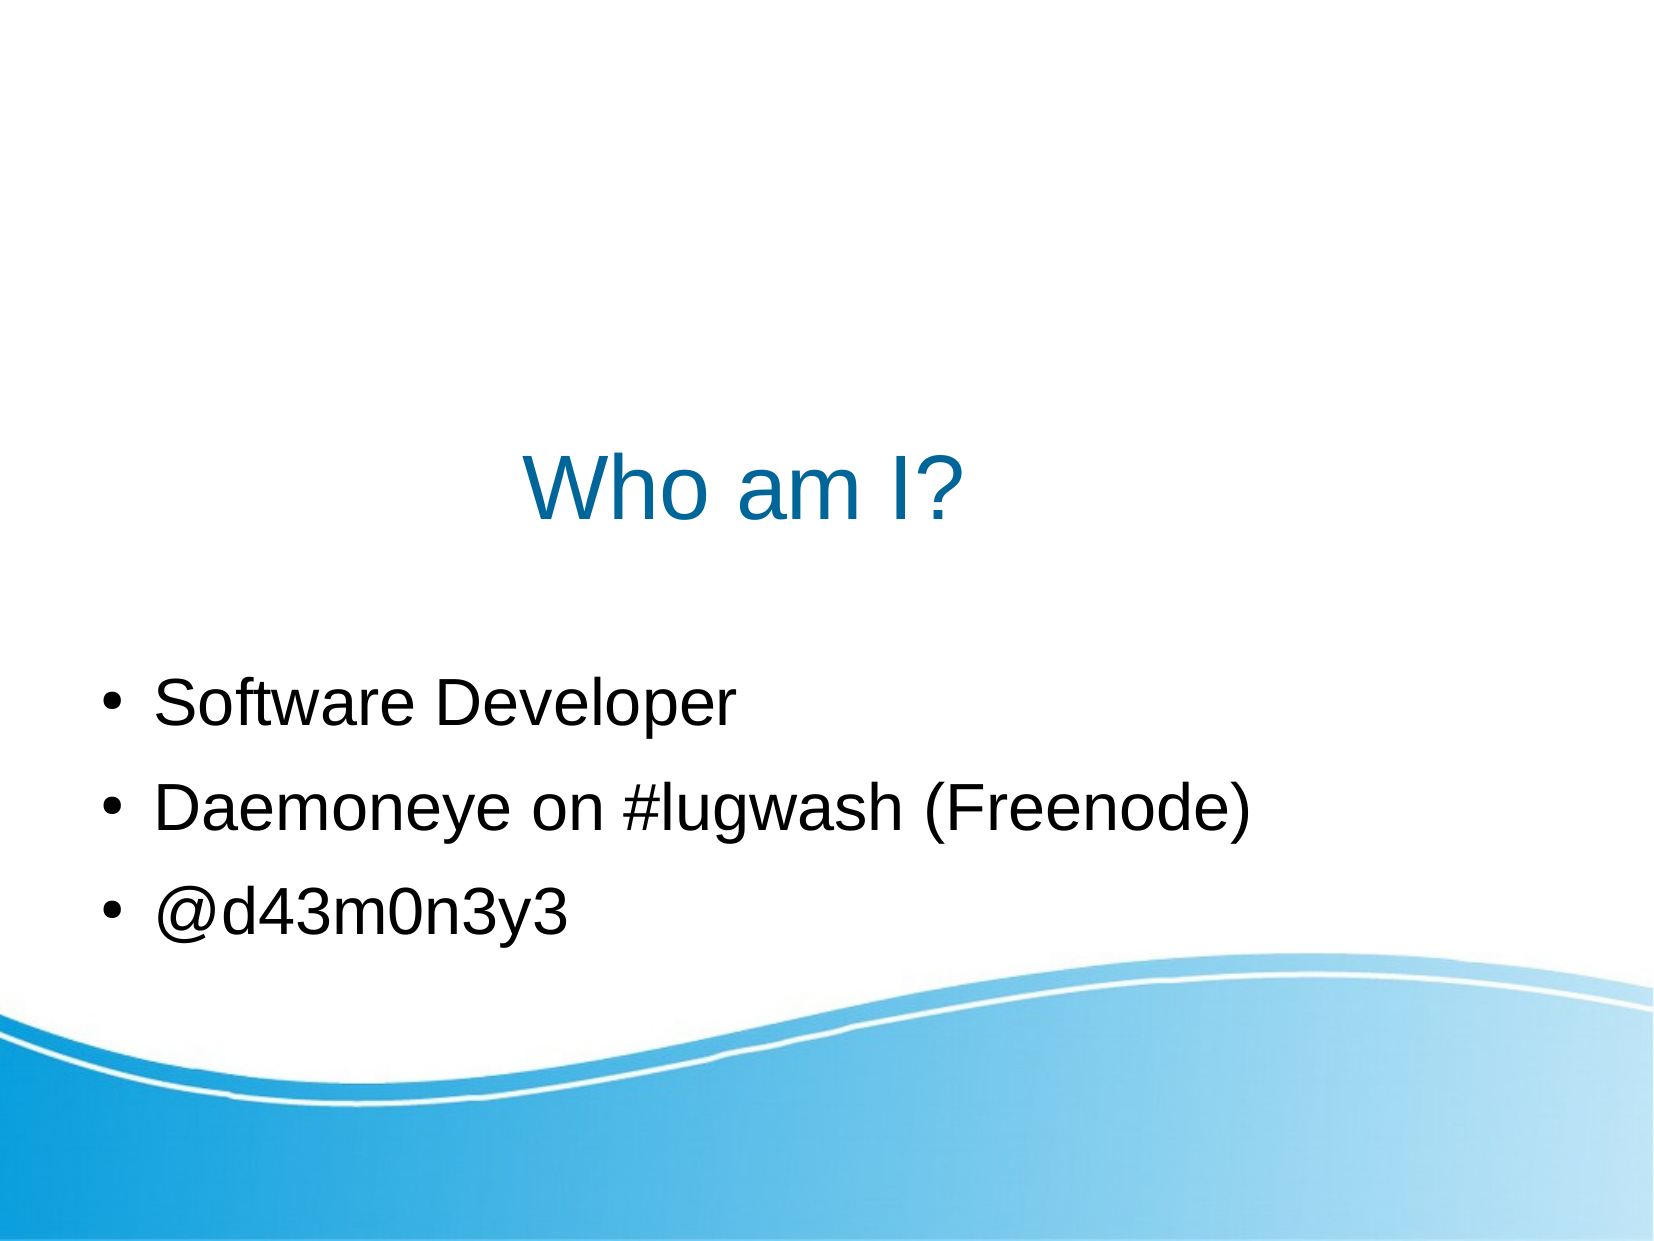

# Who am I?
Software Developer
Daemoneye on #lugwash (Freenode)
@d43m0n3y3